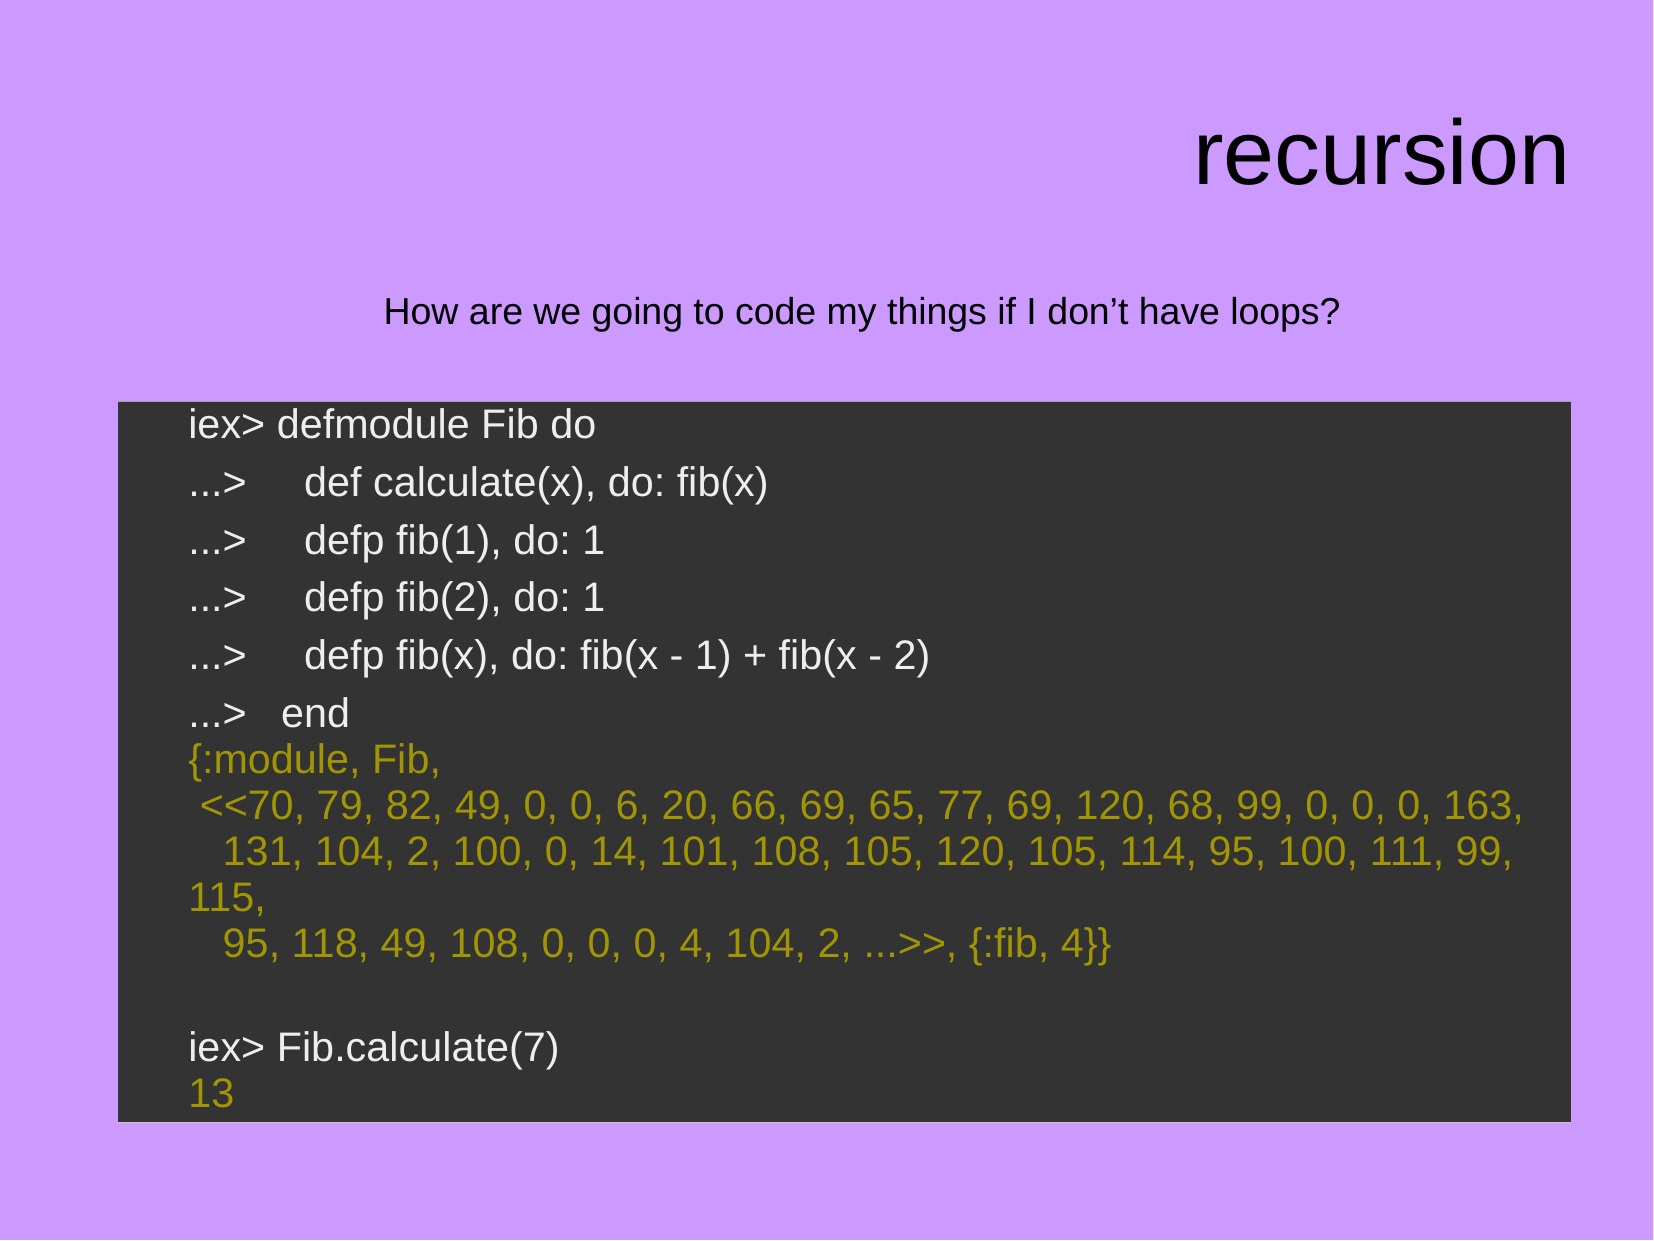

# recursion
How are we going to code my things if I don’t have loops?
iex> defmodule Fib do
...> def calculate(x), do: fib(x)
...> defp fib(1), do: 1
...> defp fib(2), do: 1
...> defp fib(x), do: fib(x - 1) + fib(x - 2)
...> end
{:module, Fib,
 <<70, 79, 82, 49, 0, 0, 6, 20, 66, 69, 65, 77, 69, 120, 68, 99, 0, 0, 0, 163,
 131, 104, 2, 100, 0, 14, 101, 108, 105, 120, 105, 114, 95, 100, 111, 99, 115,
 95, 118, 49, 108, 0, 0, 0, 4, 104, 2, ...>>, {:fib, 4}}
iex> Fib.calculate(7)
13